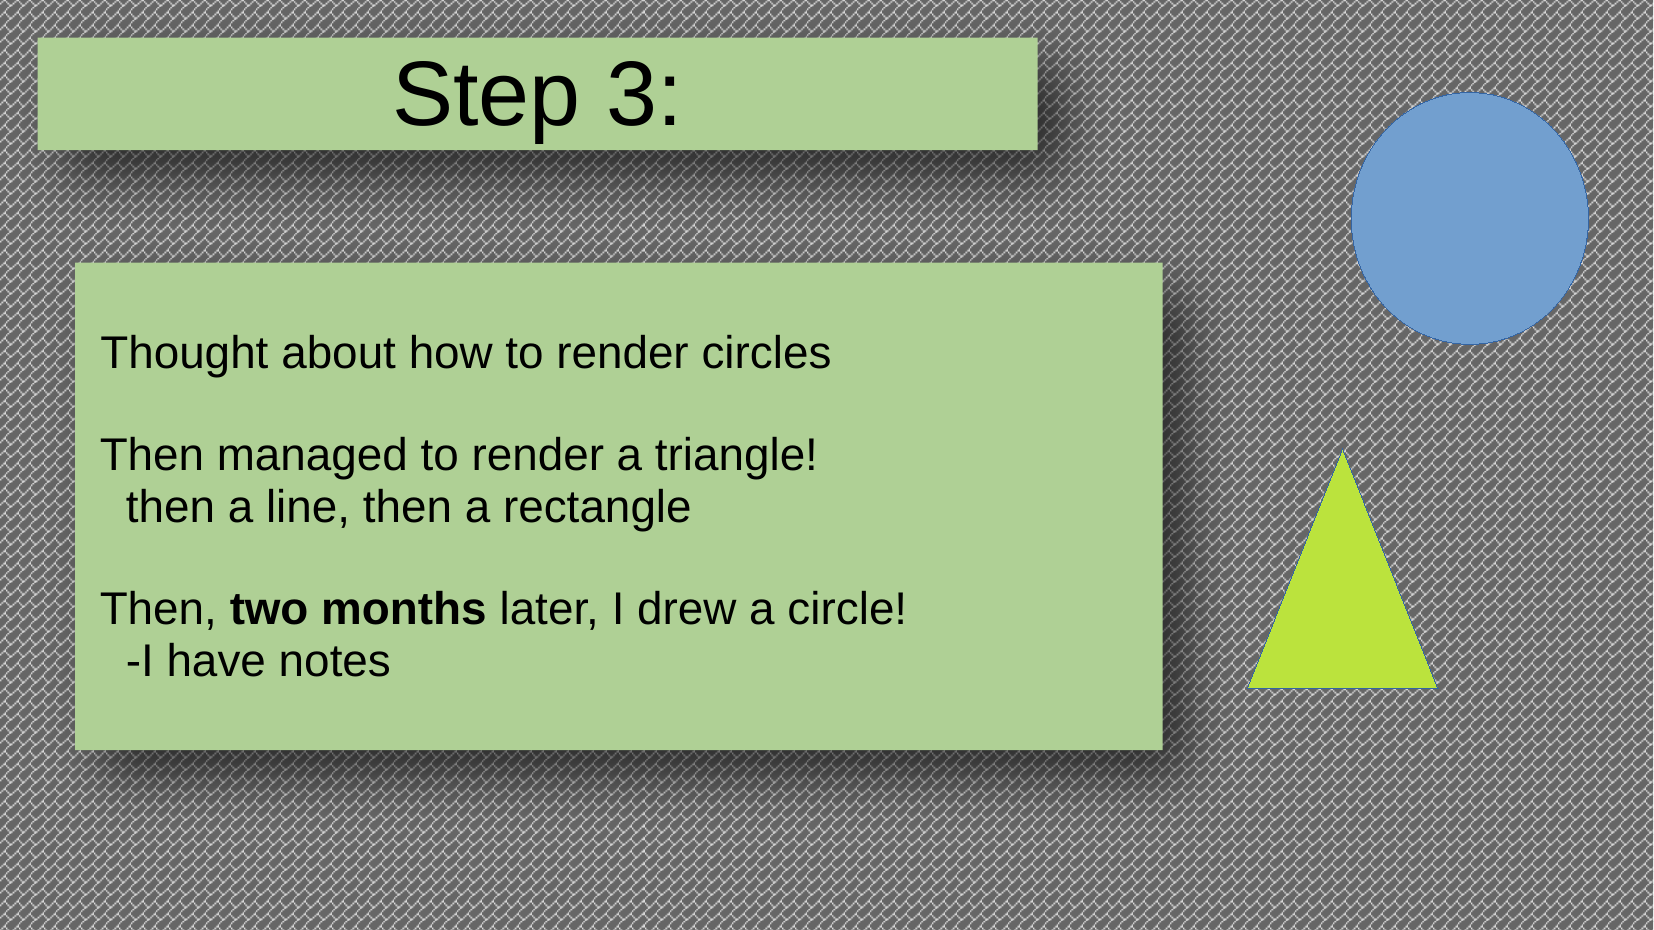

# Step 3:
 Thought about how to render circles
 Then managed to render a triangle!
 then a line, then a rectangle
 Then, two months later, I drew a circle!
 -I have notes